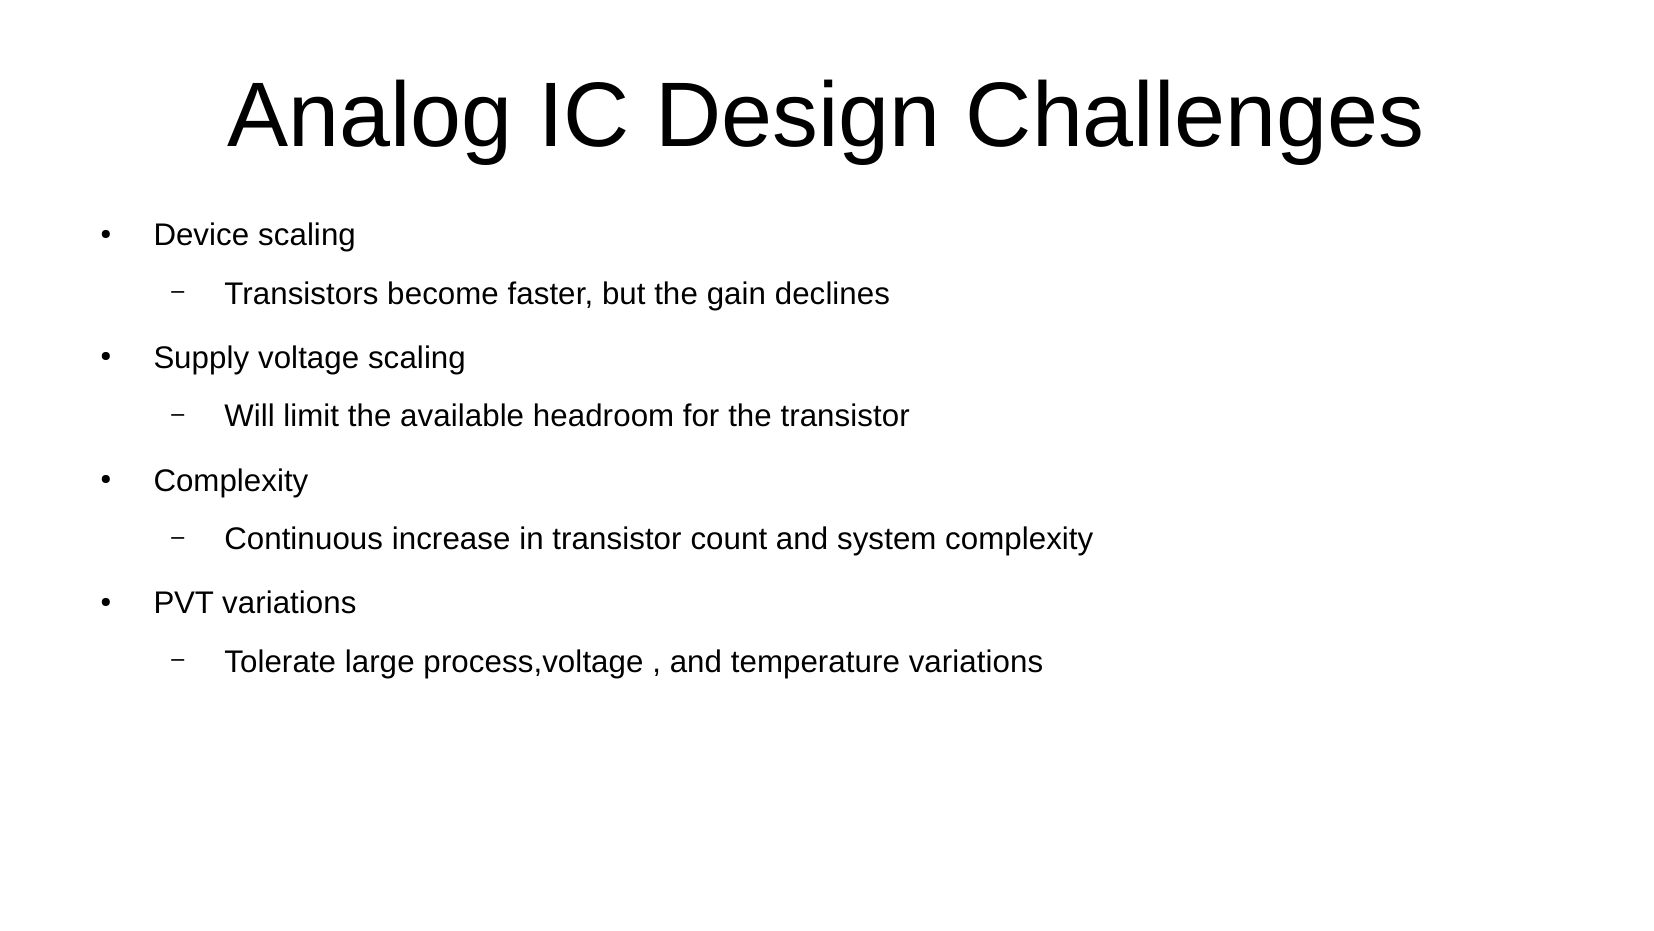

# Analog IC Design Challenges
Device scaling
Transistors become faster, but the gain declines
Supply voltage scaling
Will limit the available headroom for the transistor
Complexity
Continuous increase in transistor count and system complexity
PVT variations
Tolerate large process,voltage , and temperature variations